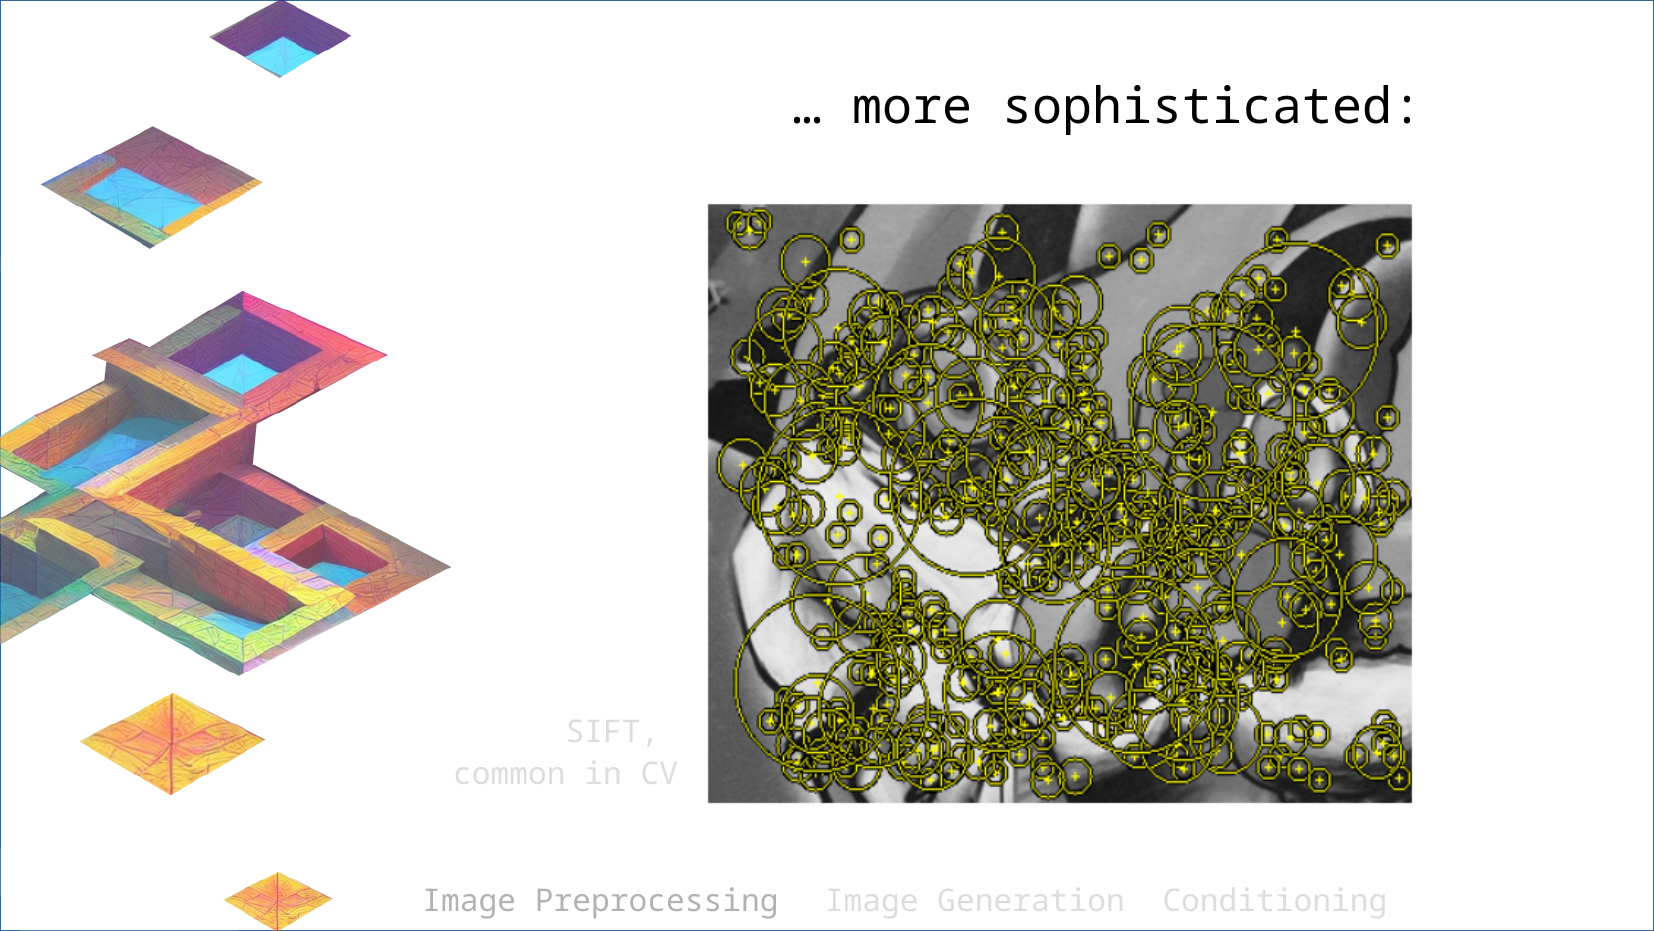

… more sophisticated:
SIFT,
common in CV
# Image Preprocessing
Image Generation
Conditioning